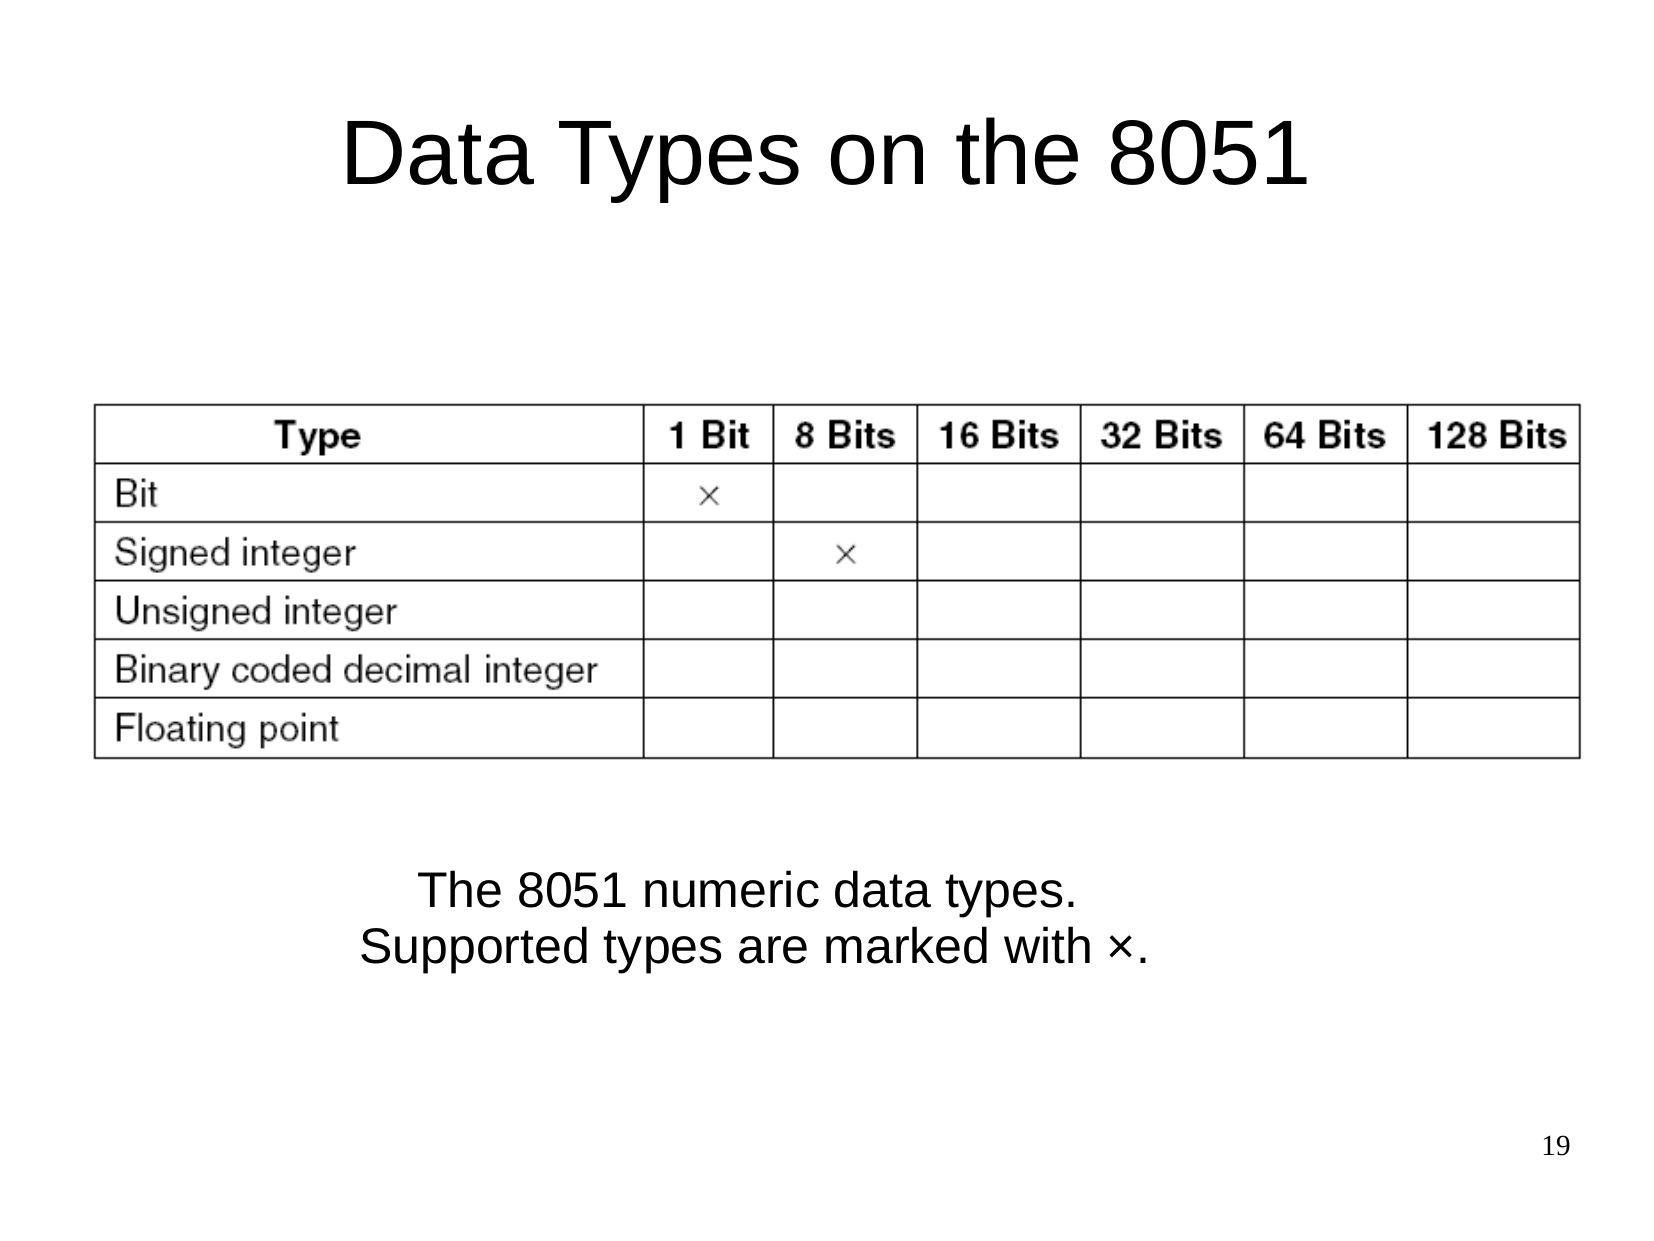

# Data Types on the 8051
The 8051 numeric data types.
Supported types are marked with ×.
19